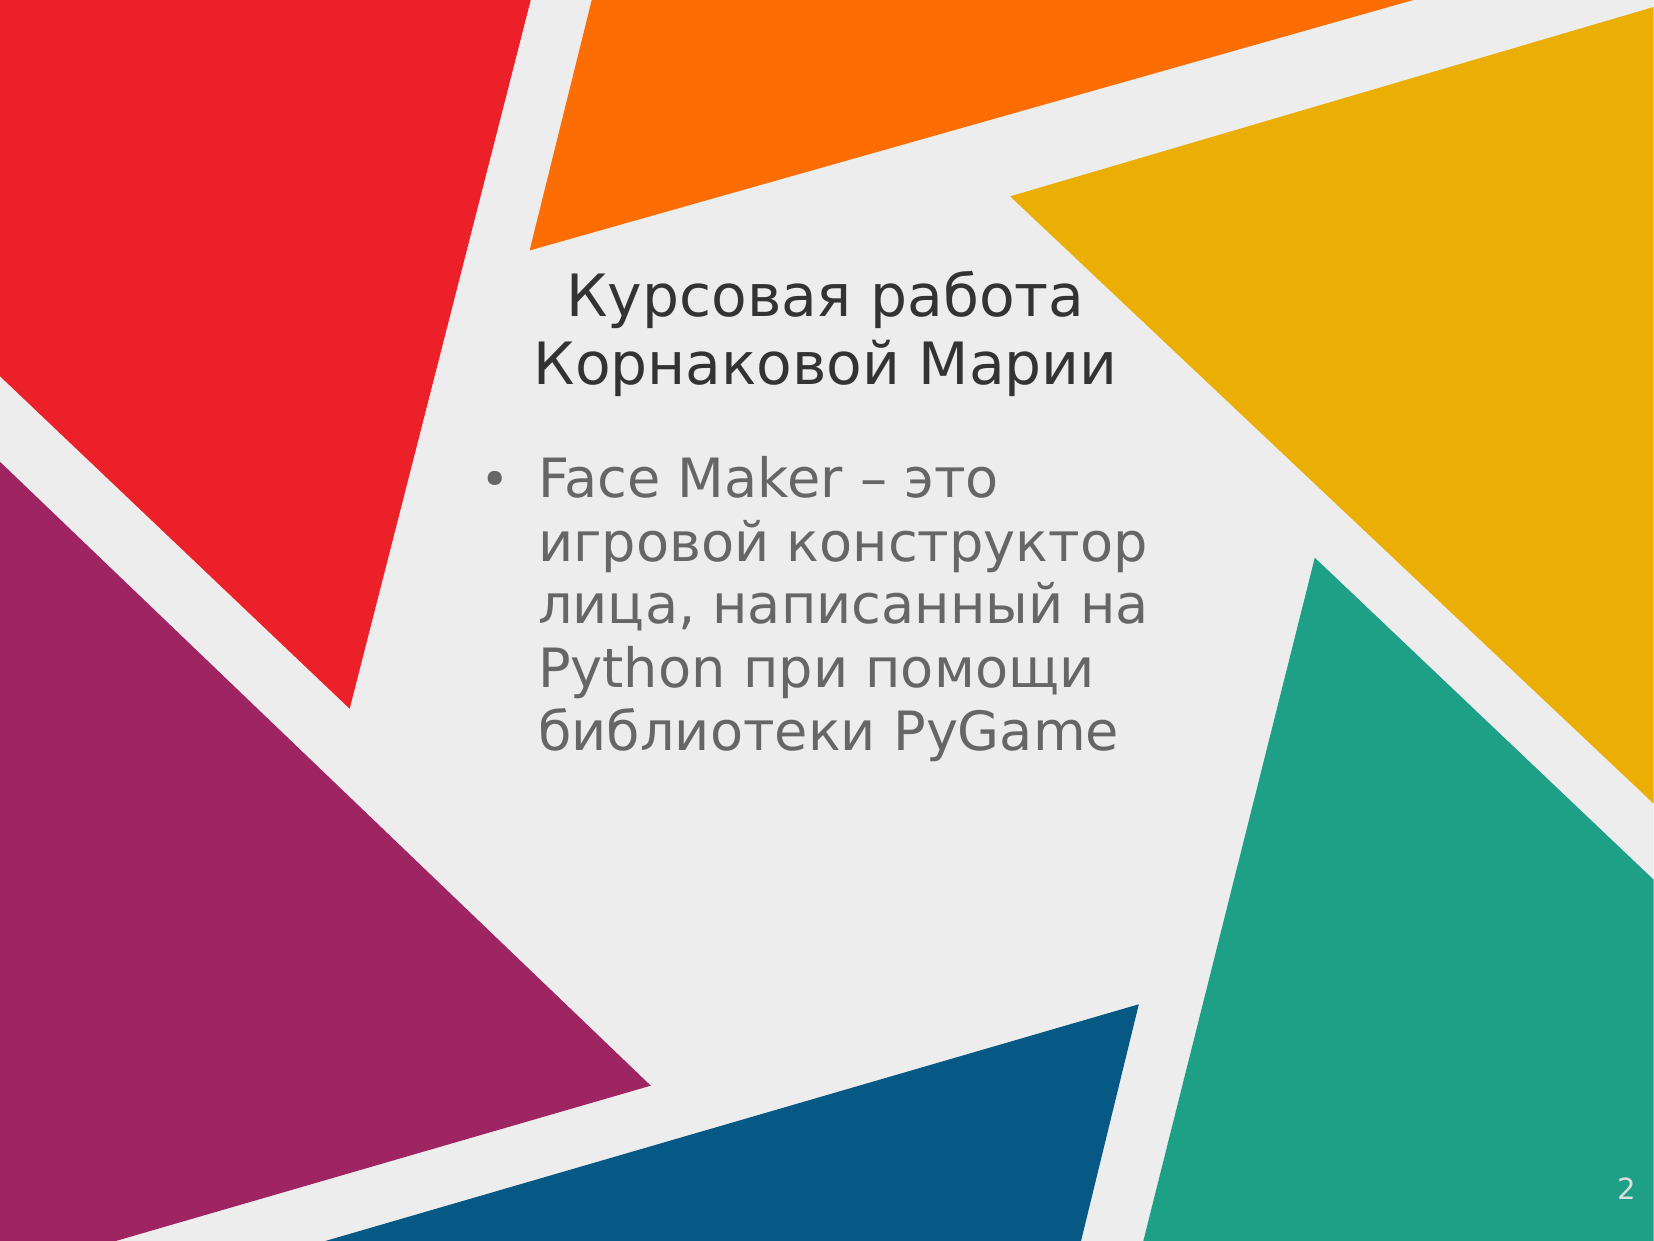

# Курсовая работа Корнаковой Марии
Face Maker – это игровой конструктор лица, написанный на Python при помощи библиотеки PyGame
2